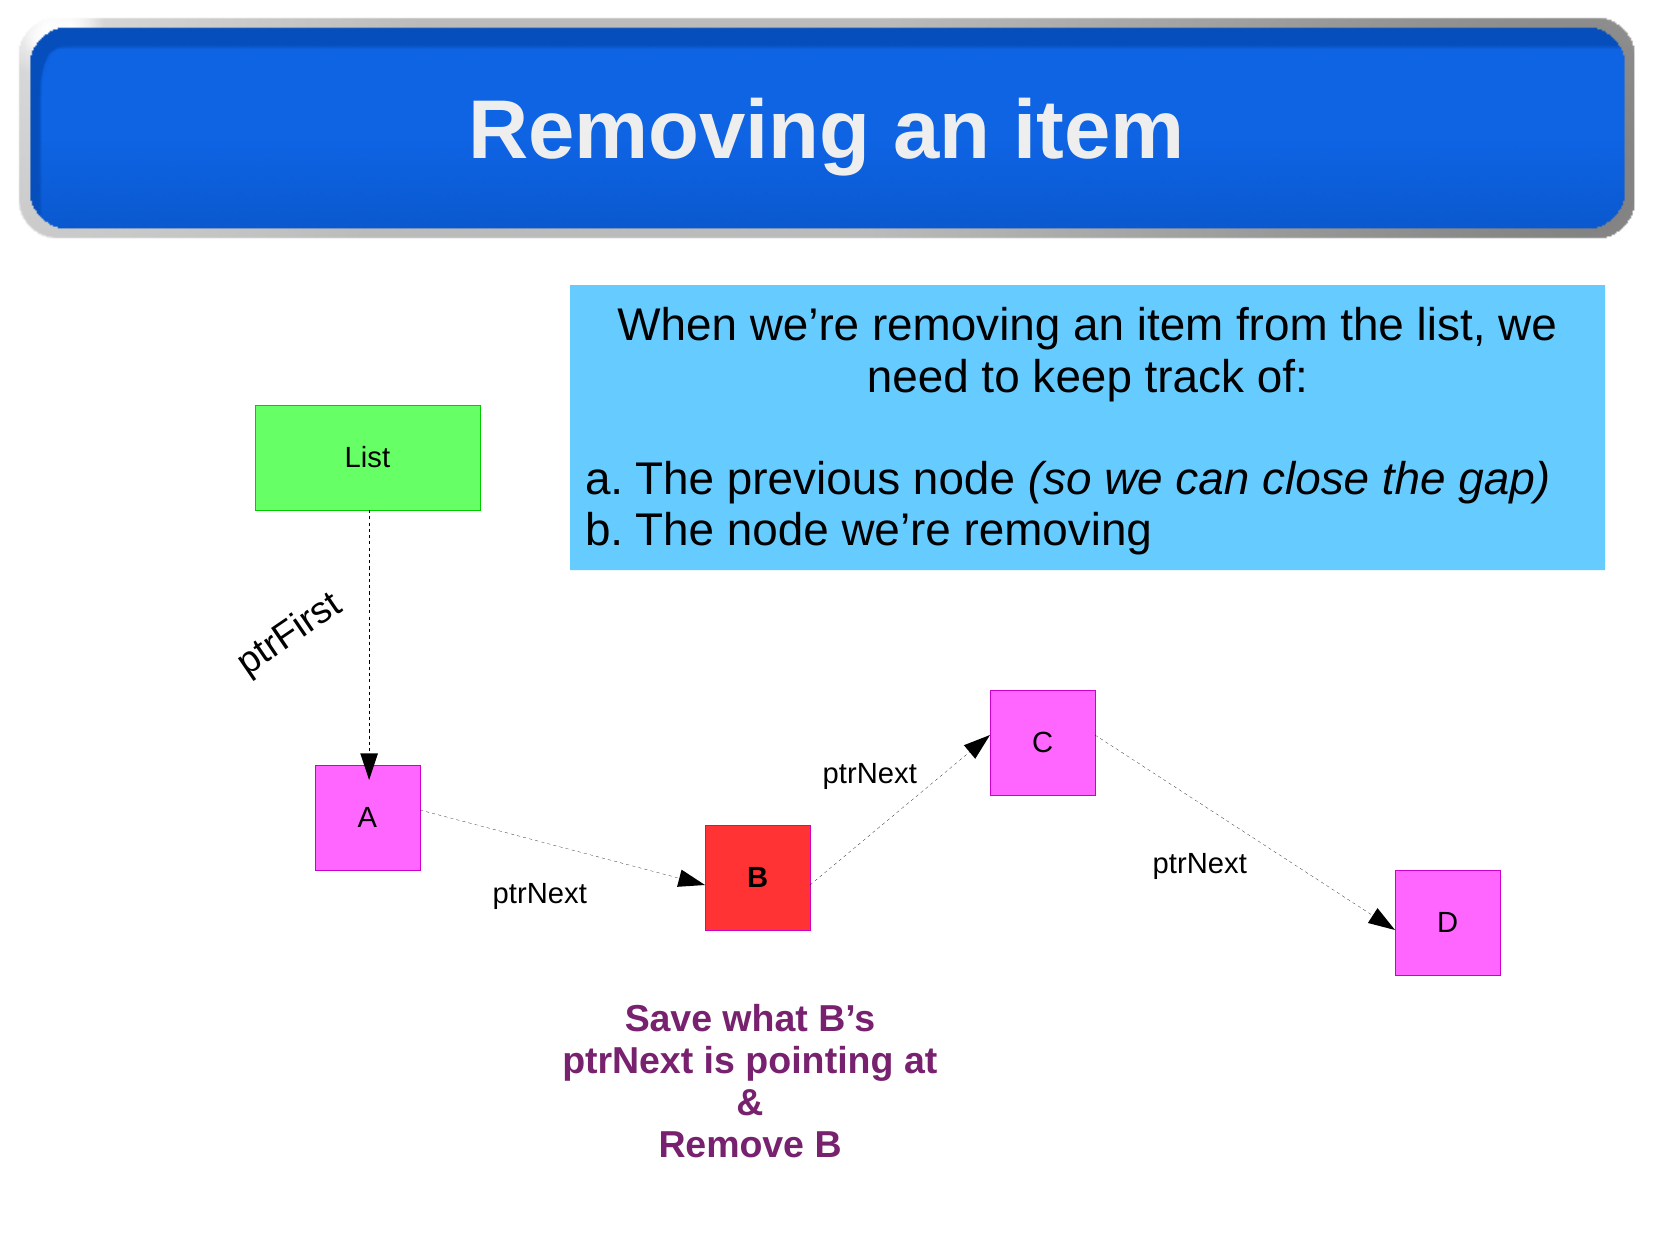

# Removing an item
When we’re removing an item from the list, we need to keep track of:
a. The previous node (so we can close the gap)
b. The node we’re removing
List
ptrFirst
C
ptrNext
A
B
ptrNext
ptrNext
D
Save what B’s ptrNext is pointing at
&
Remove B